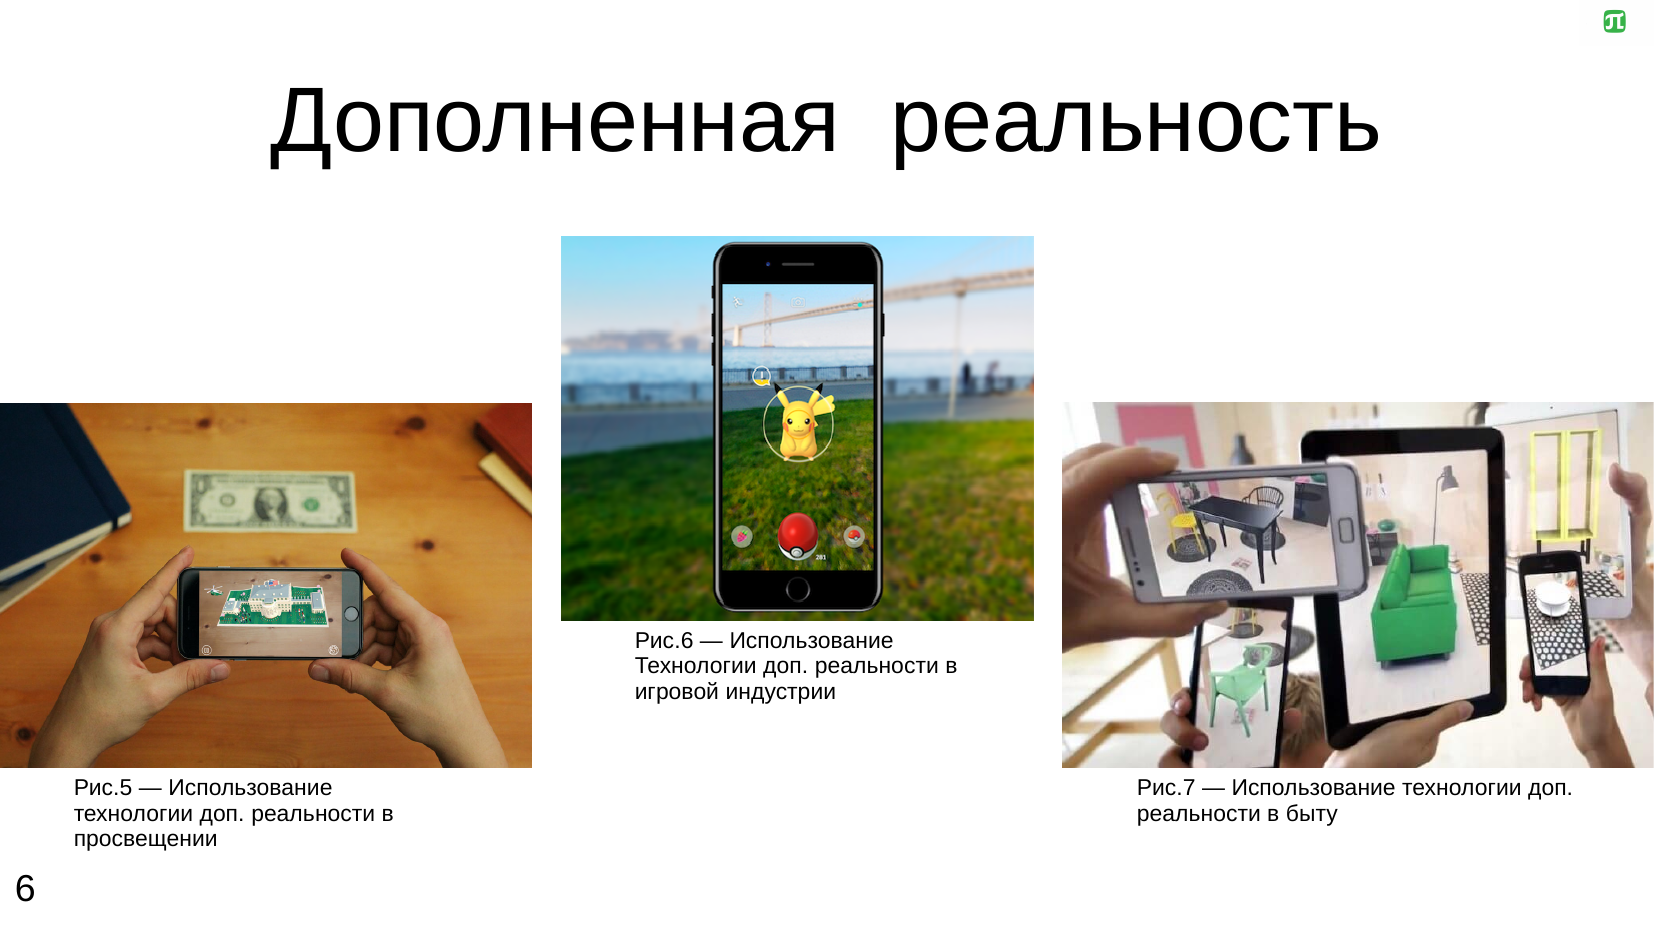

# Дополненная реальность
Рис.6 — Использование Технологии доп. реальности в игровой индустрии
Рис.5 — Использование технологии доп. реальности в просвещении
Рис.7 — Использование технологии доп. реальности в быту